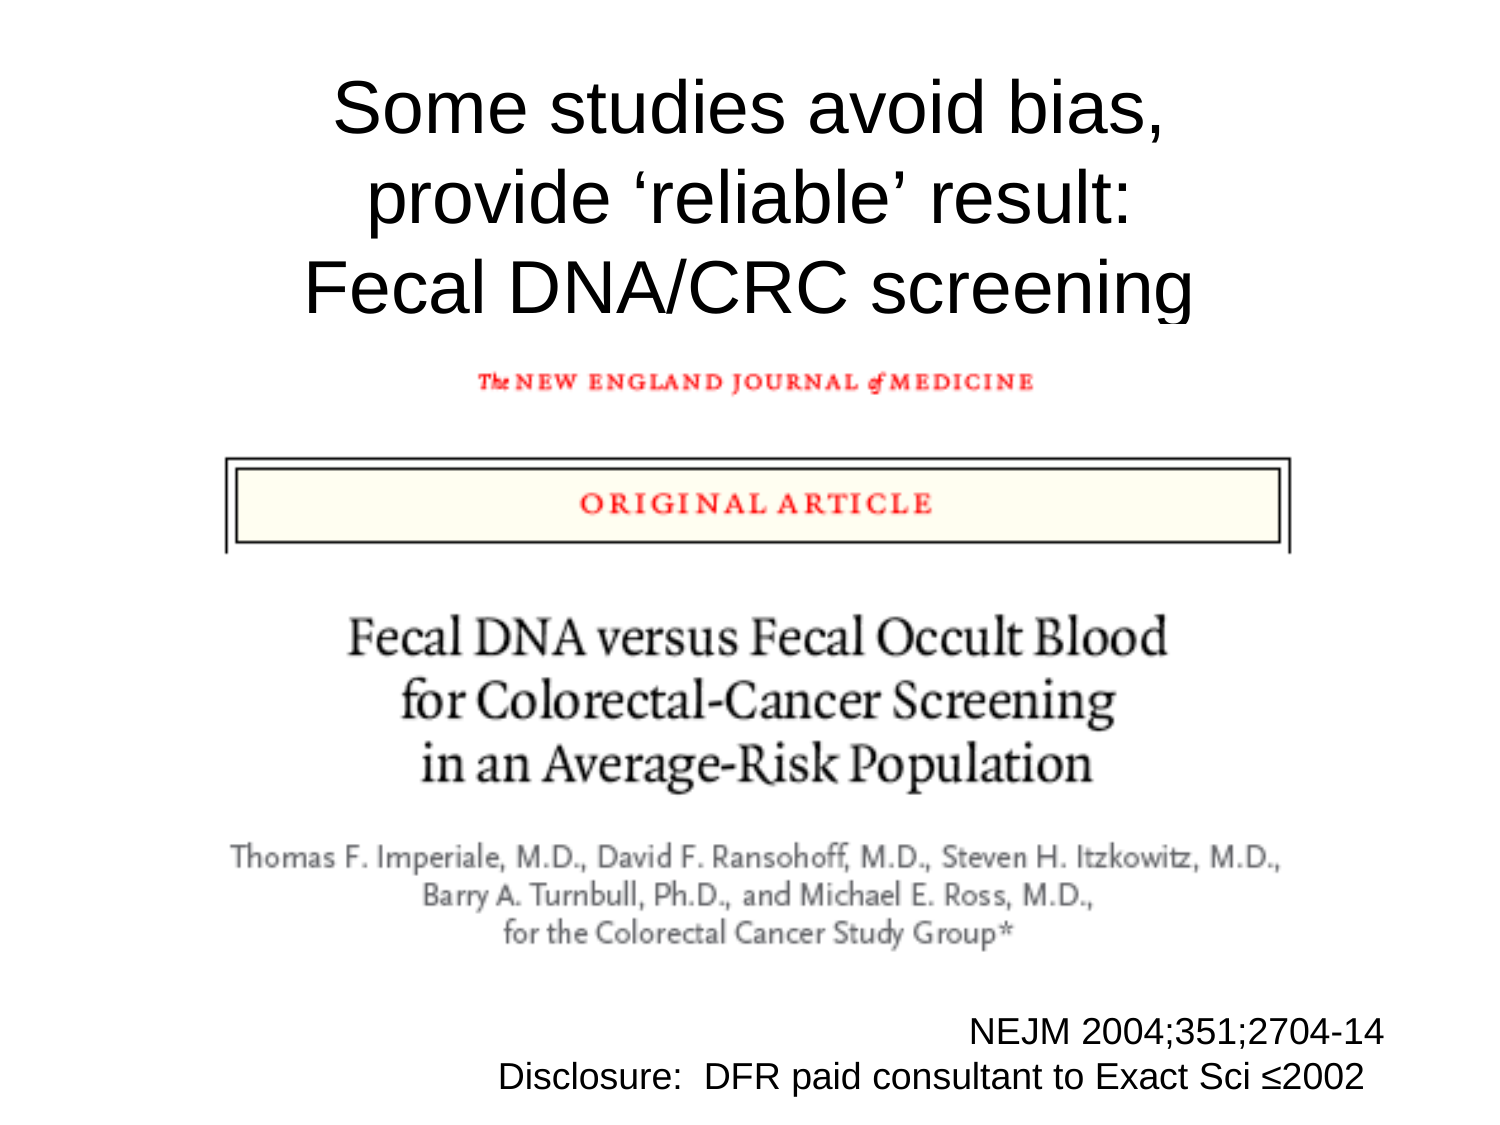

# Some studies avoid bias, provide ‘reliable’ result: Fecal DNA/CRC screening
						 NEJM 2004;351;2704-14
Disclosure: DFR paid consultant to Exact Sci ≤2002